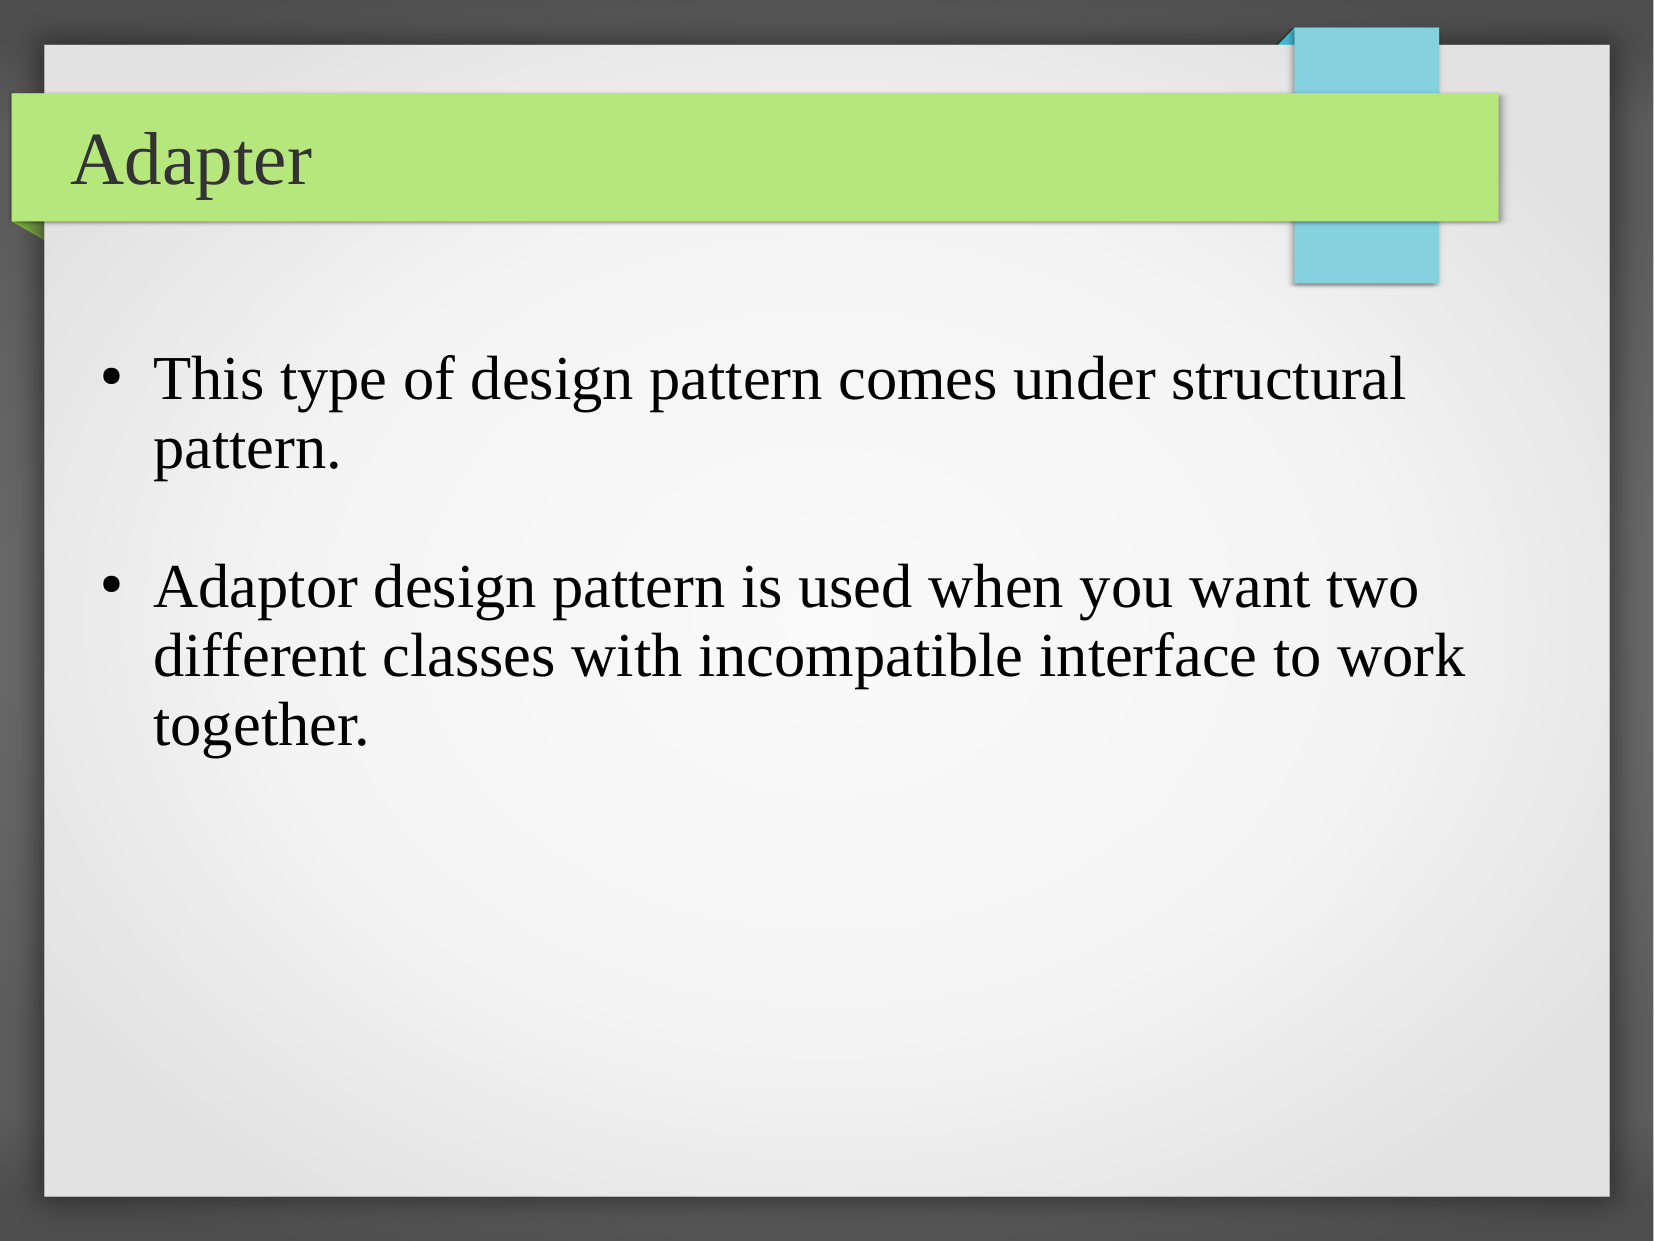

# Adapter
This type of design pattern comes under structural pattern.
Adaptor design pattern is used when you want two different classes with incompatible interface to work together.